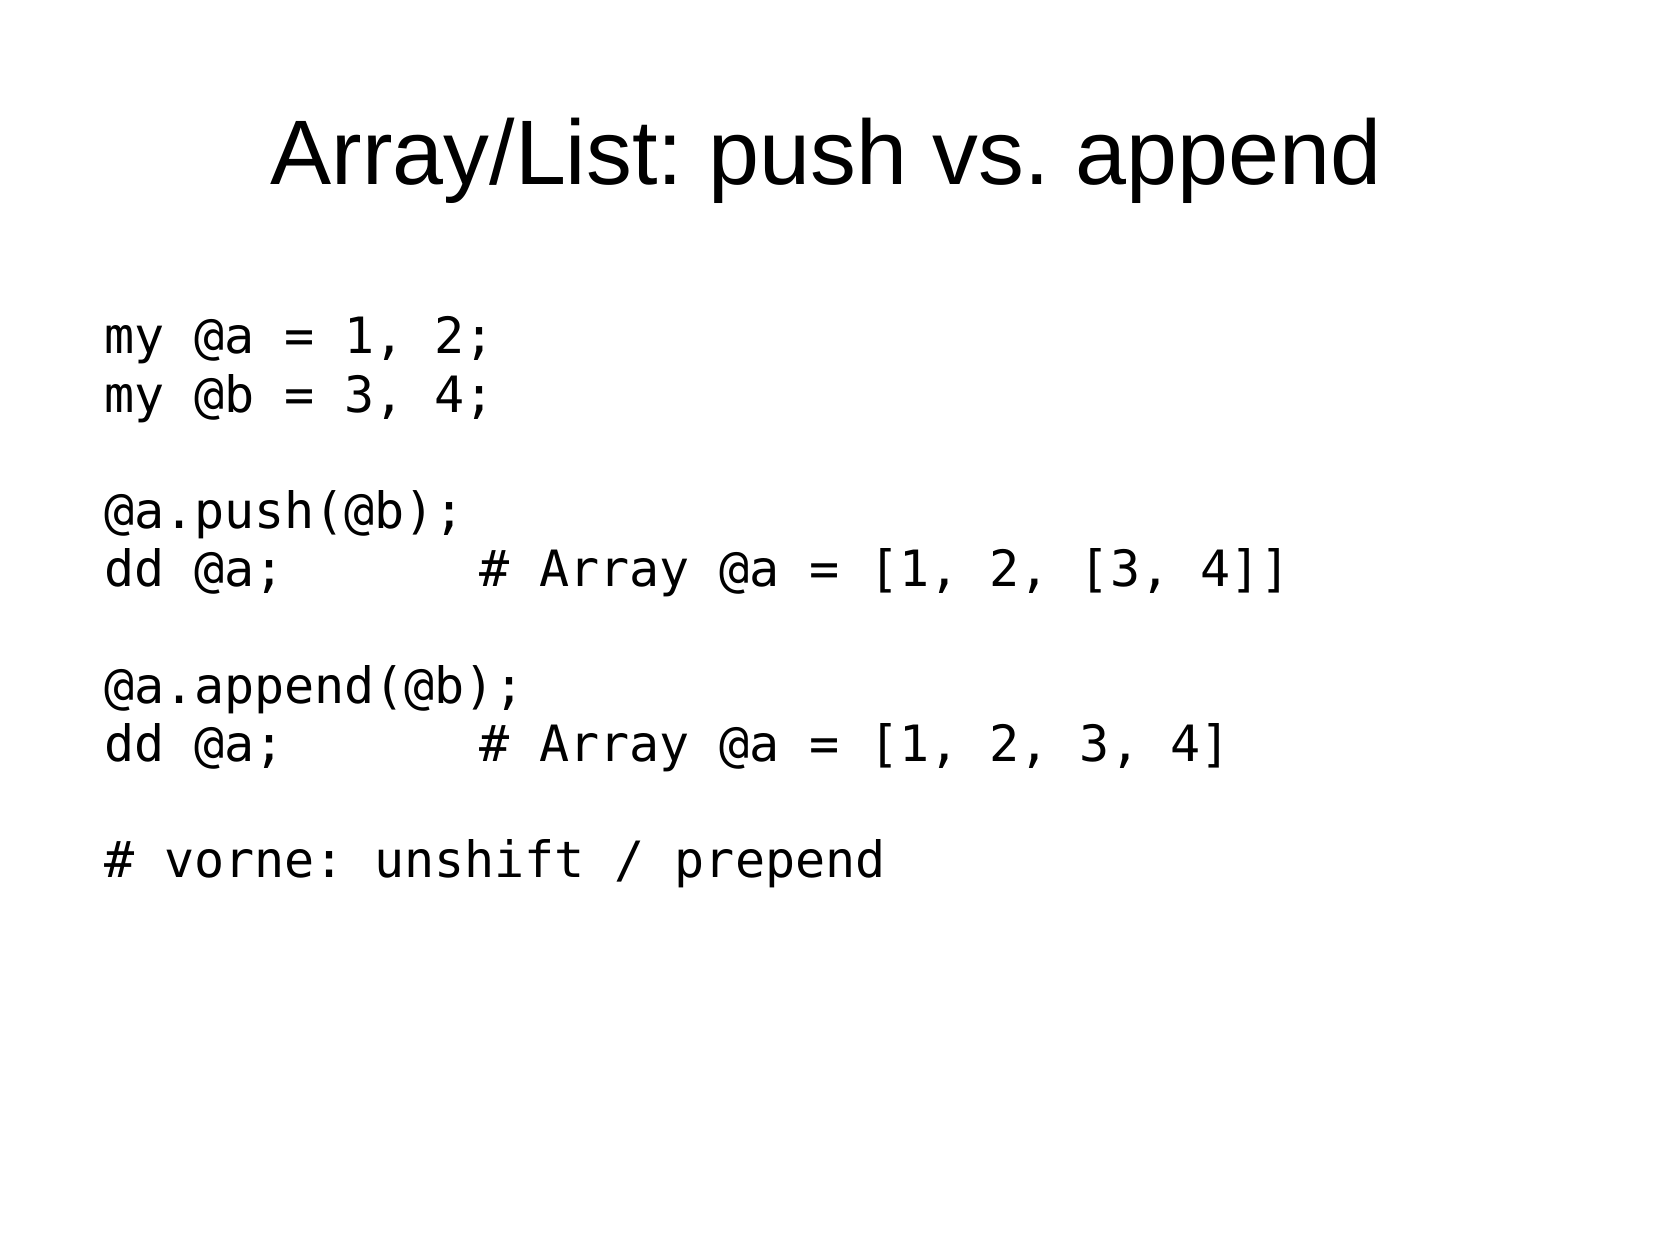

# Array/List: push vs. append
my @a = 1, 2;
my @b = 3, 4;
@a.push(@b);
dd @a;			# Array @a = [1, 2, [3, 4]]
@a.append(@b);
dd @a;			# Array @a = [1, 2, 3, 4]
# vorne: unshift / prepend